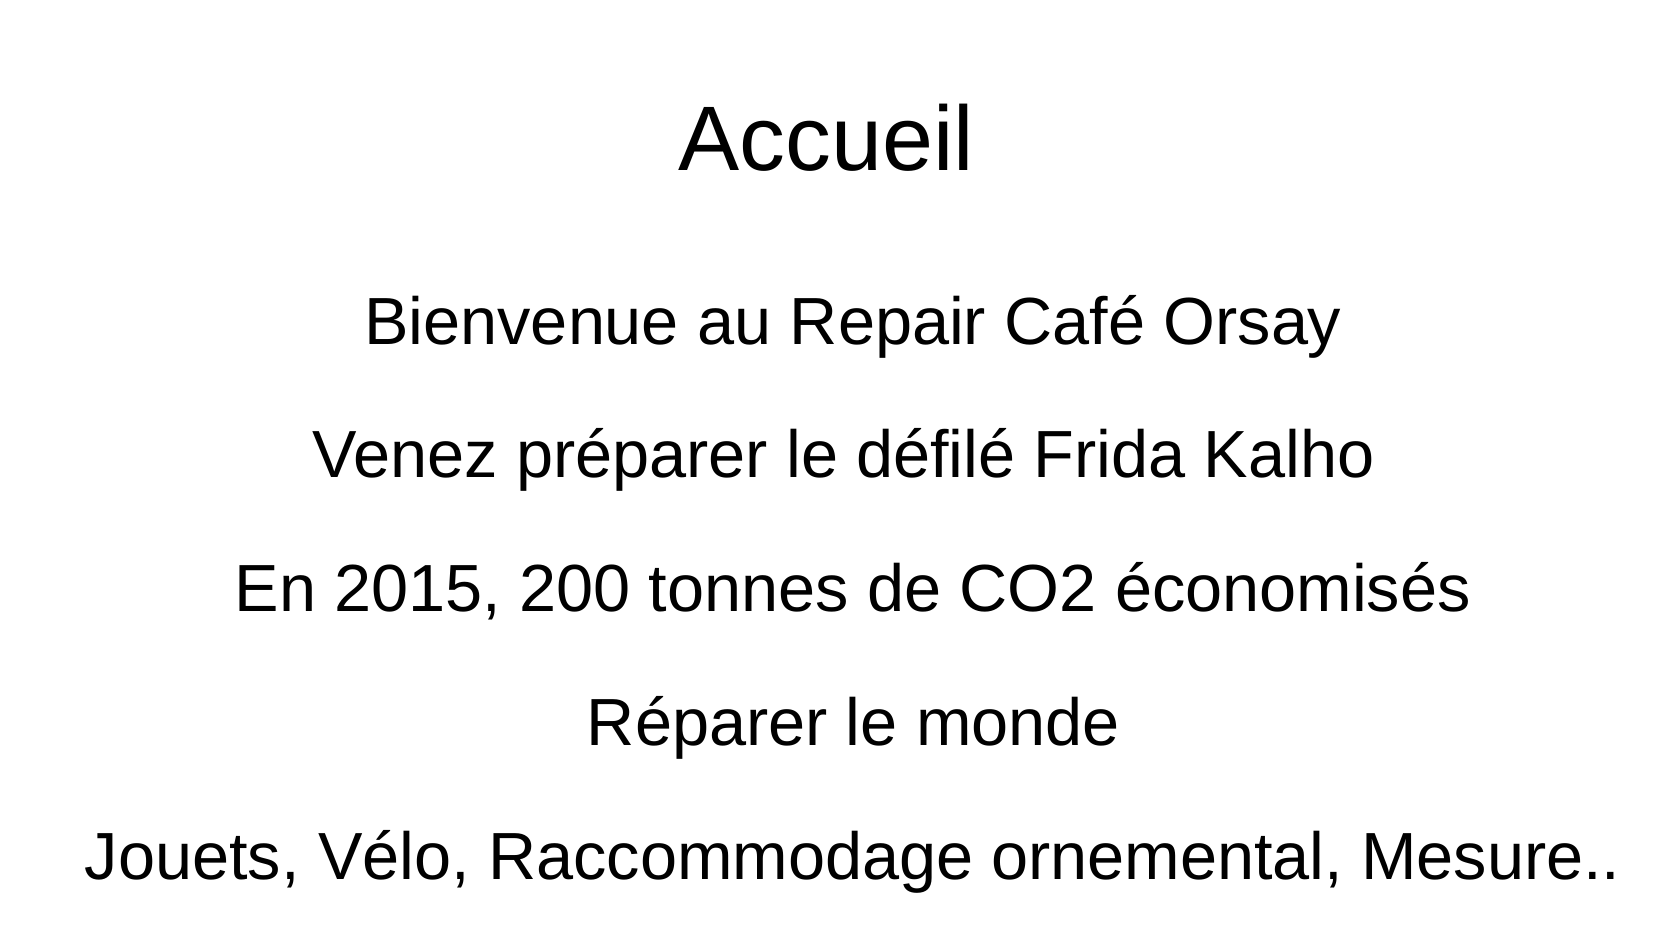

# Accueil
Bienvenue au Repair Café Orsay
Venez préparer le défilé Frida Kalho
En 2015, 200 tonnes de CO2 économisés
Réparer le monde
Jouets, Vélo, Raccommodage ornemental, Mesure..